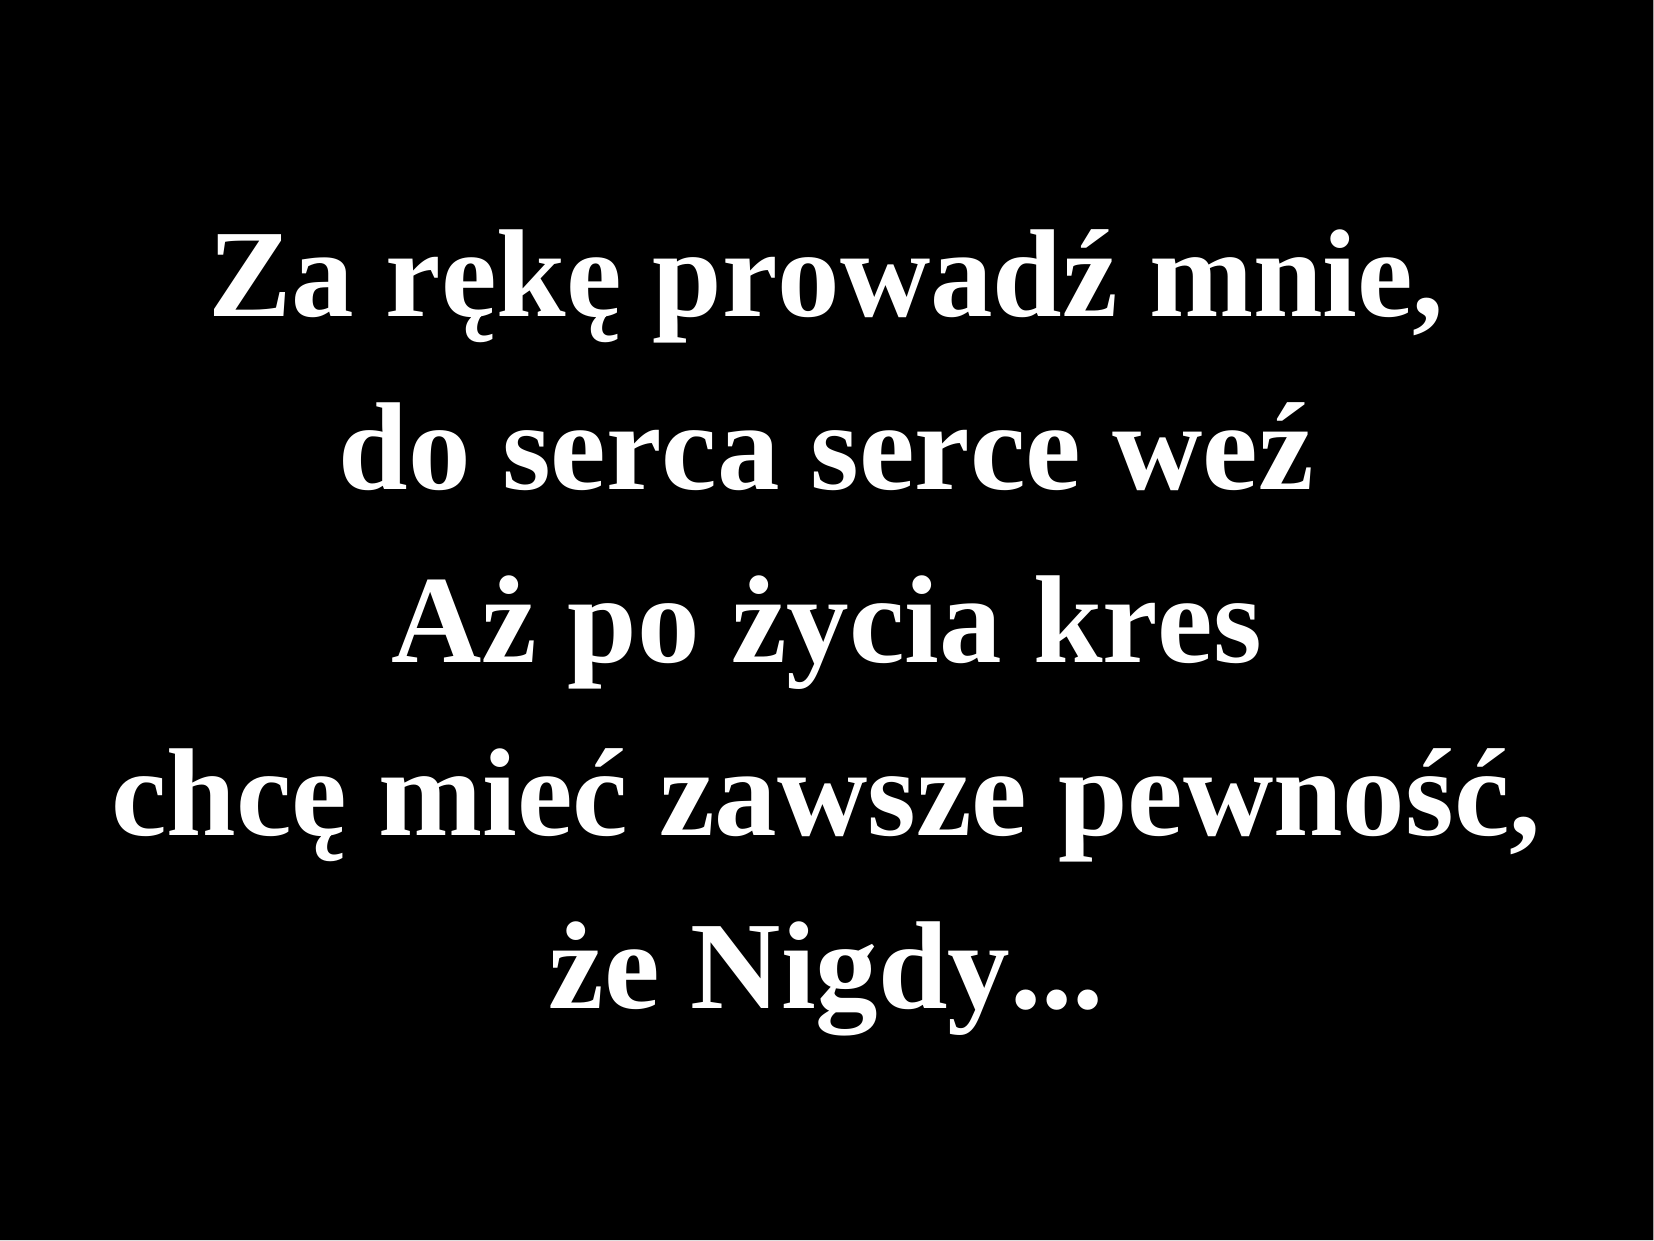

# Za rękę prowadź mnie, ppp do serca serce weź ppp Aż po życia kres ppp chcę mieć zawsze pewność, ppp że Nigdy...